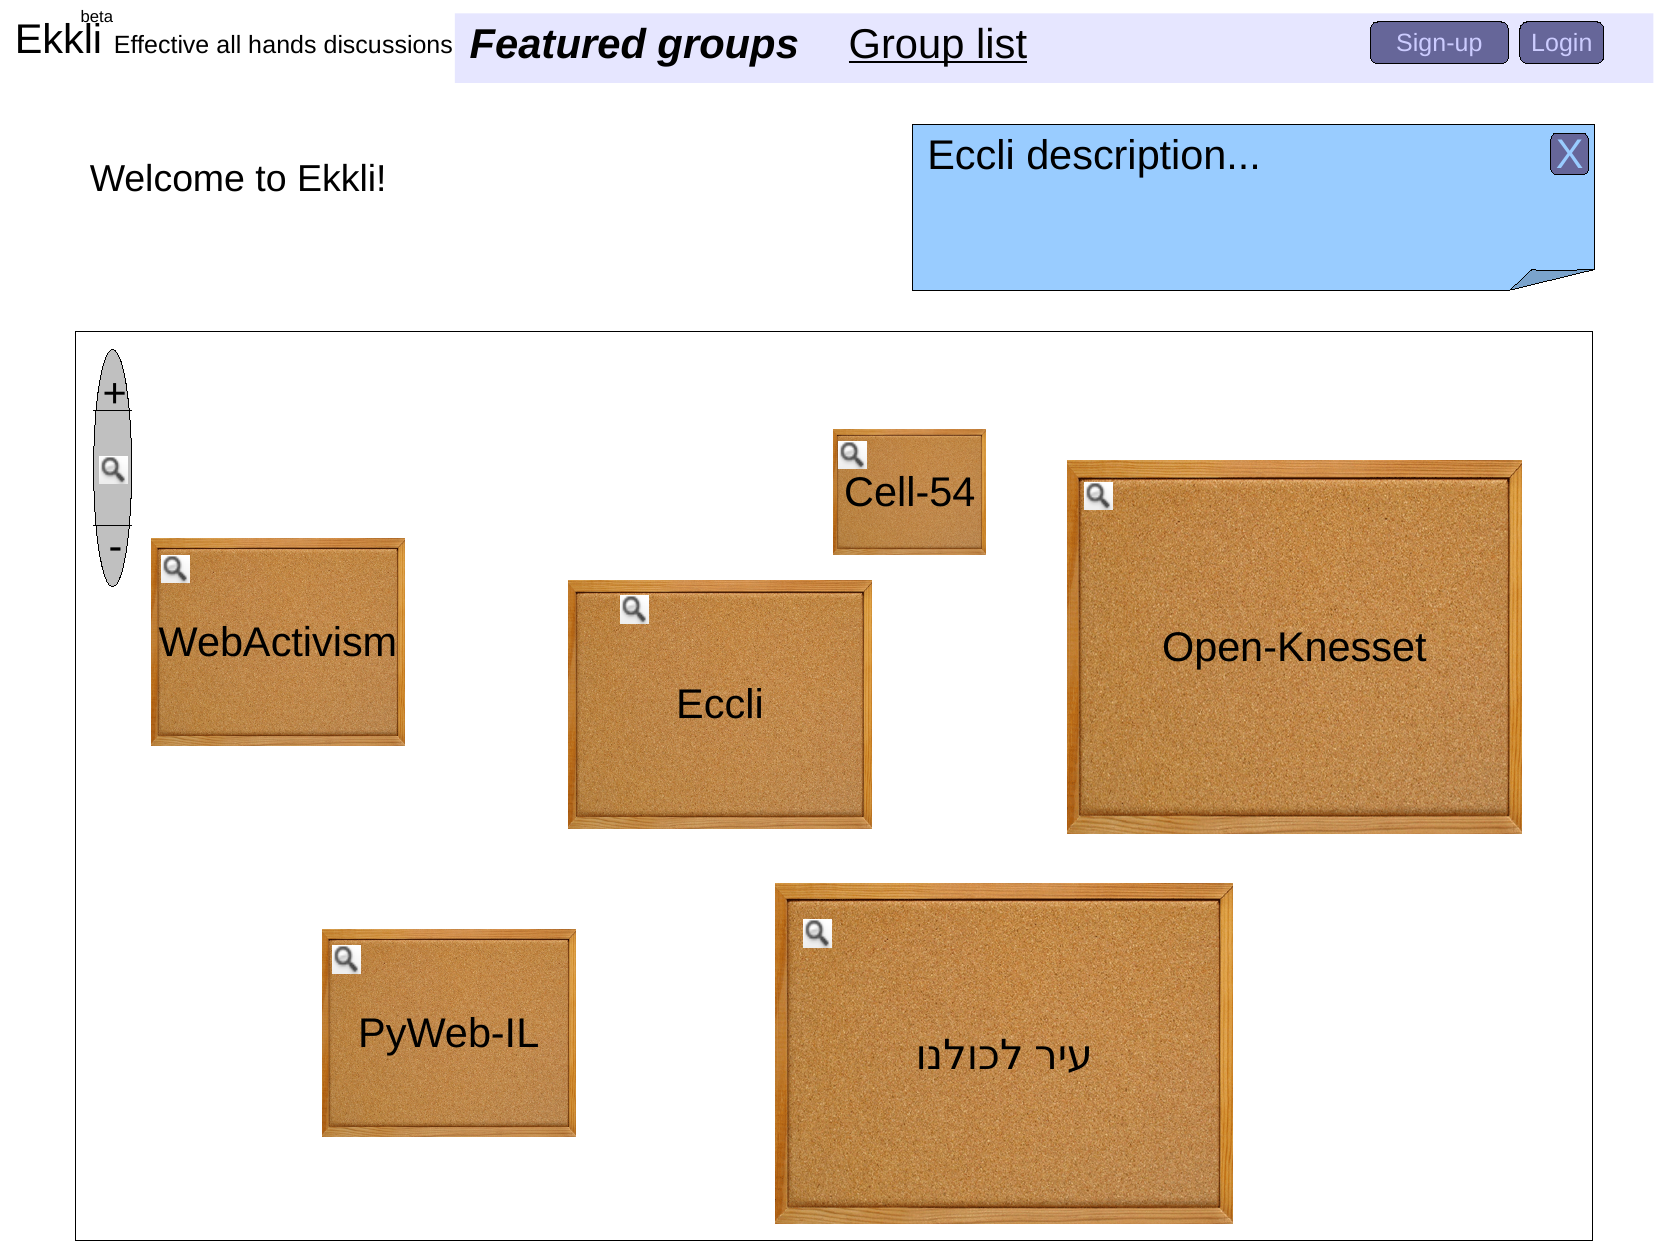

beta
Ekkli Effective all hands discussions
Featured groups
Group list
Login
Sign-up
Eccli description...
X
Welcome to Ekkli!
+
Cell-54
Open-Knesset
-
WebActivism
Eccli
עיר לכולנו
PyWeb-IL